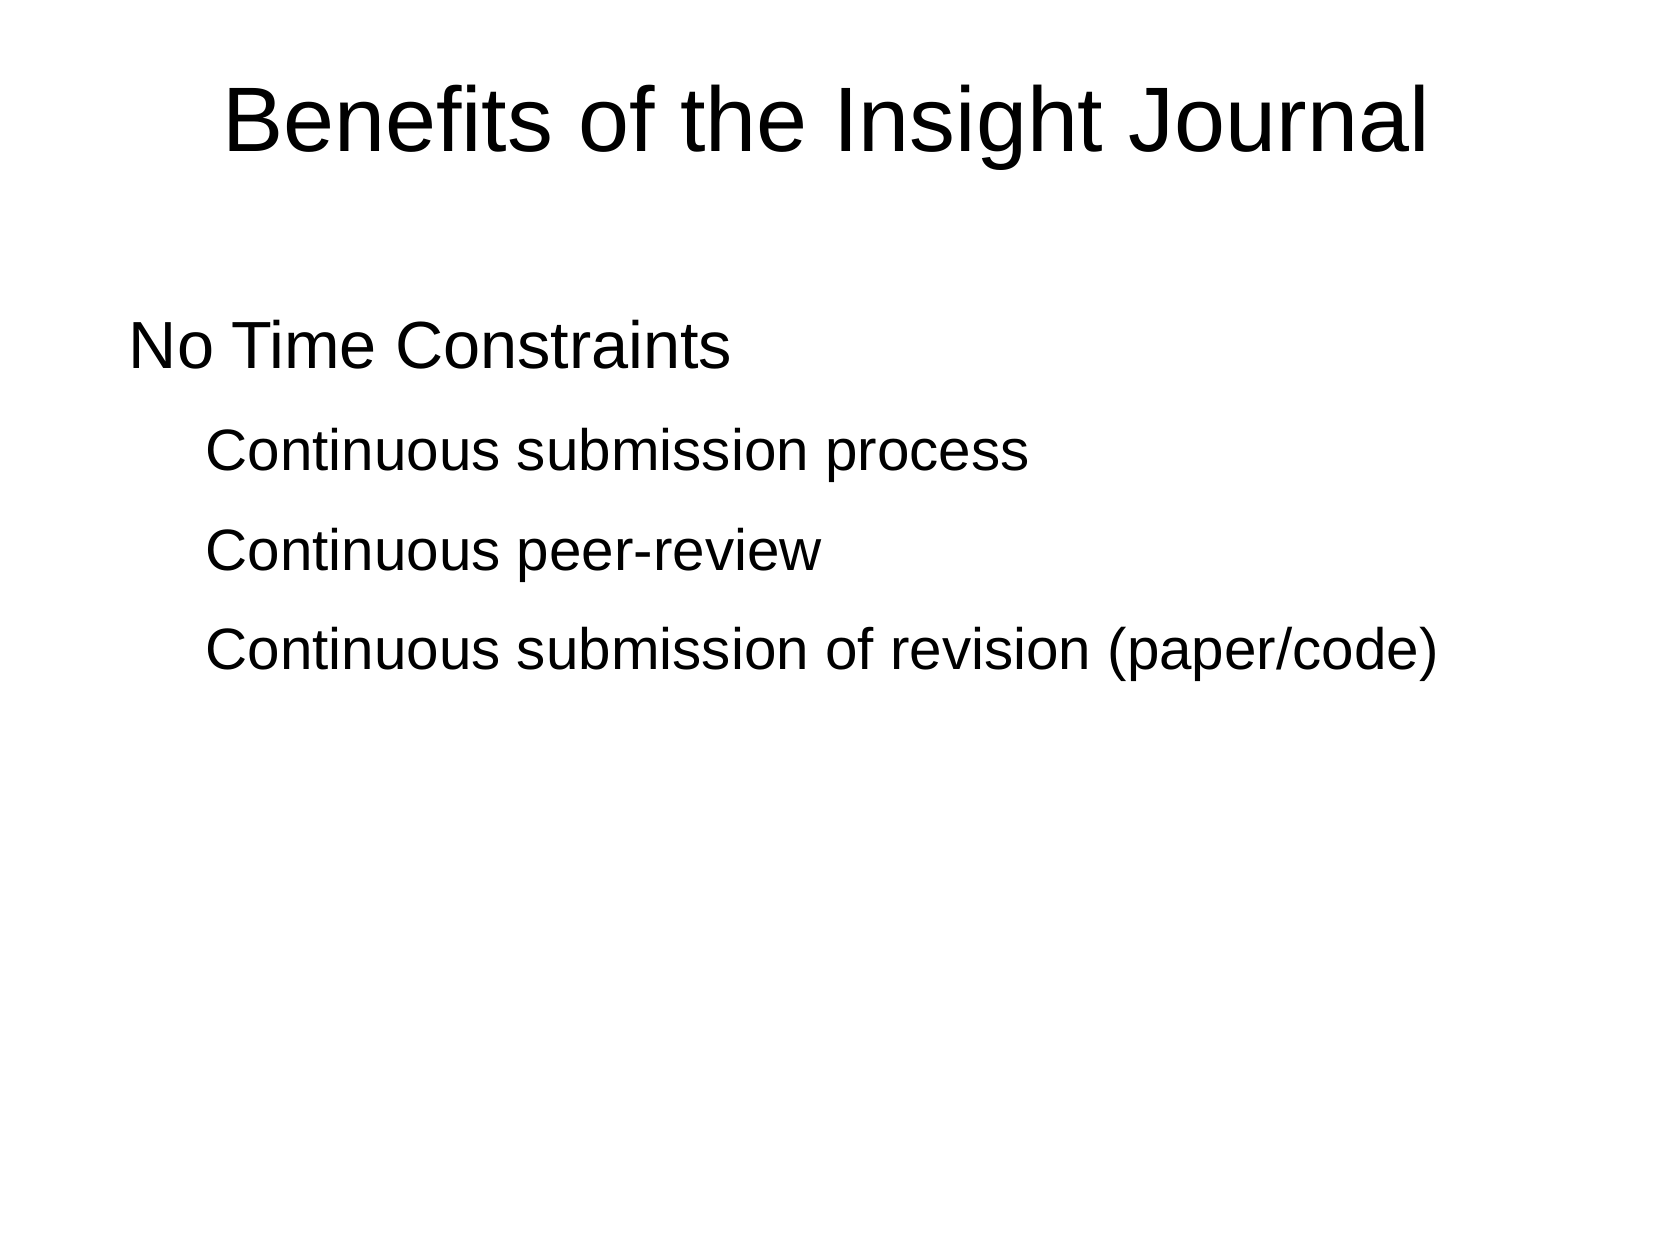

# Benefits of the Insight Journal
No Time Constraints
Continuous submission process
Continuous peer-review
Continuous submission of revision (paper/code)
Thanks to not using Paper !